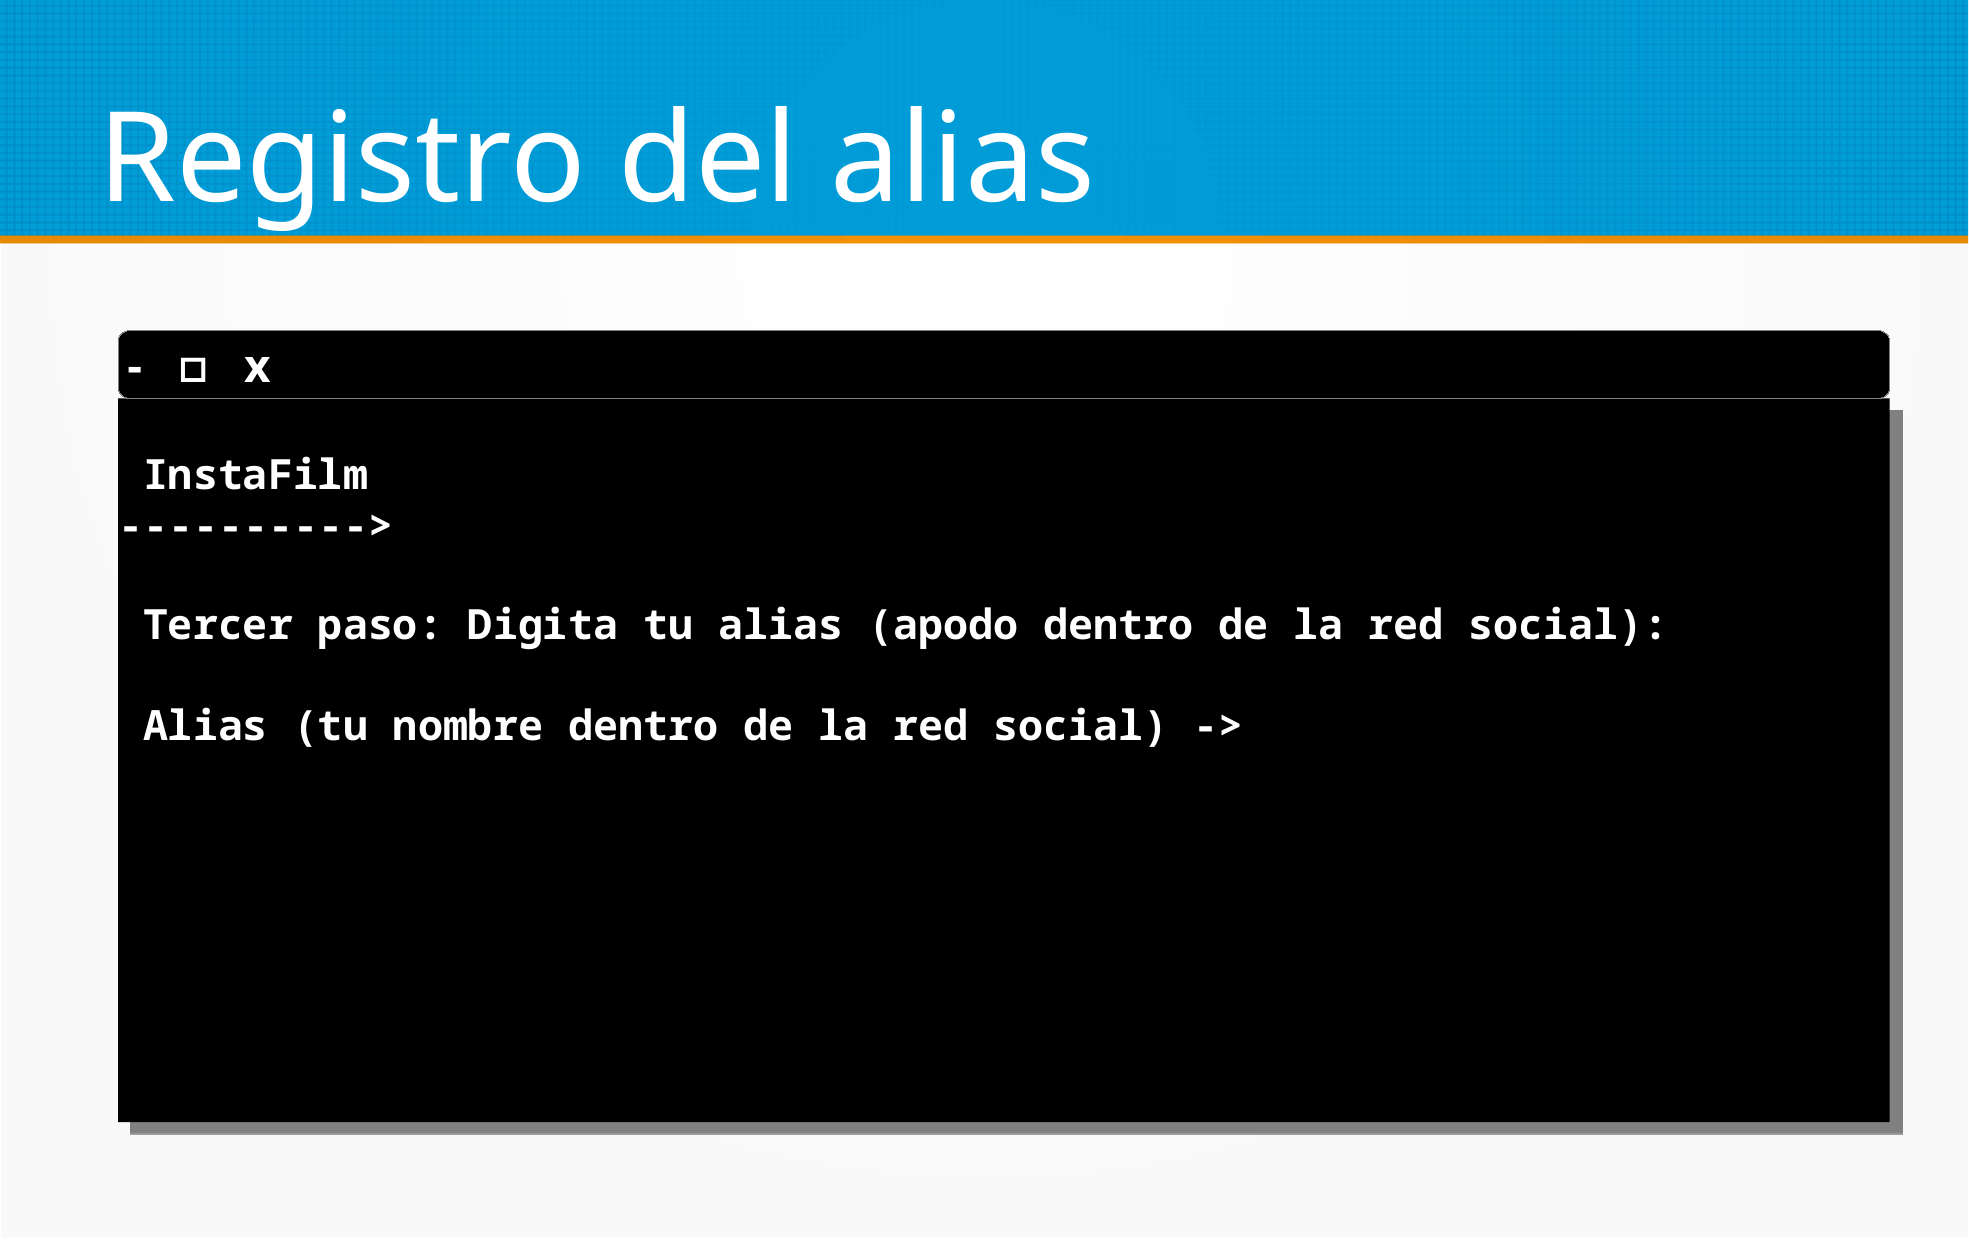

# Registro del alias
- □ x
 InstaFilm
---------->
 Tercer paso: Digita tu alias (apodo dentro de la red social):
 Alias (tu nombre dentro de la red social) ->